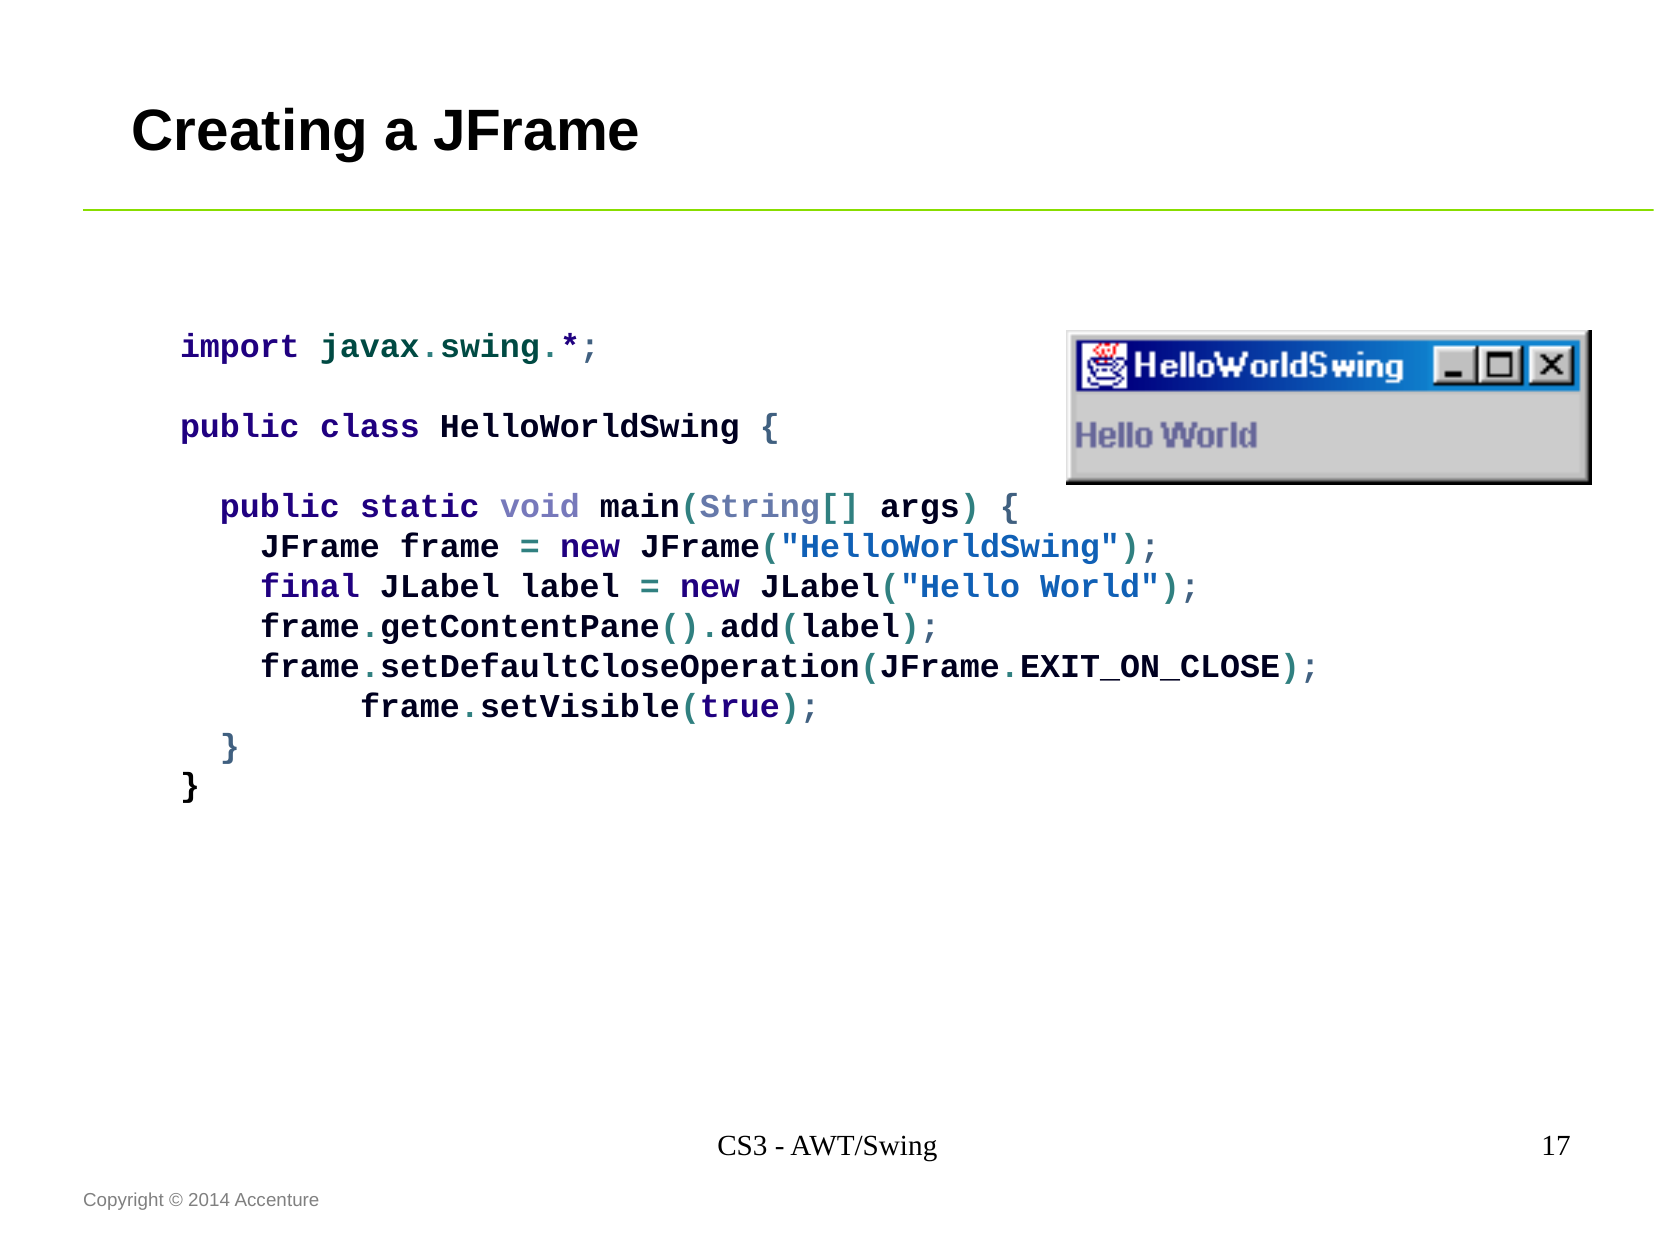

# Creating a JFrame
import javax.swing.*;
public class HelloWorldSwing {
 public static void main(String[] args) {
 JFrame frame = new JFrame("HelloWorldSwing");
 final JLabel label = new JLabel("Hello World");
 frame.getContentPane().add(label);
 frame.setDefaultCloseOperation(JFrame.EXIT_ON_CLOSE);
 frame.setVisible(true);
 }
}
CS3 - AWT/Swing
17